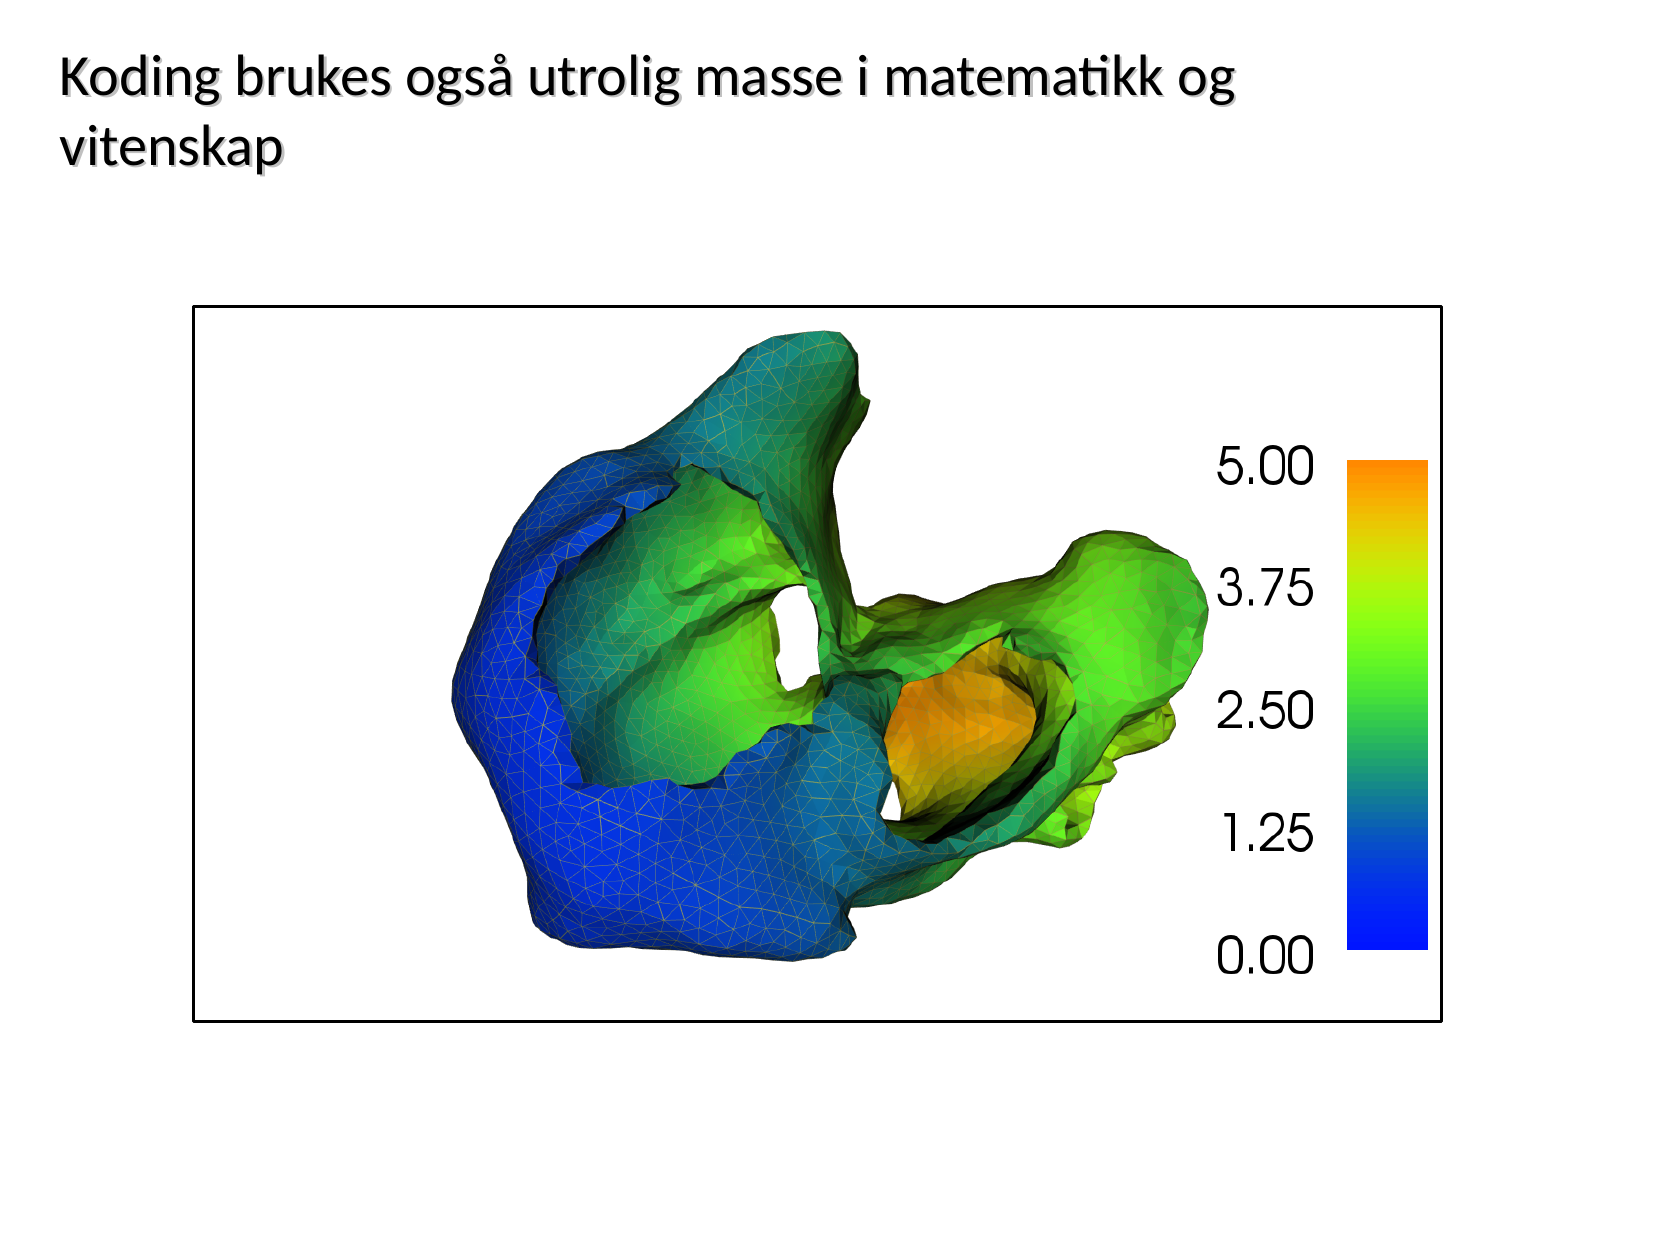

Koding brukes også utrolig masse i matematikk og vitenskap